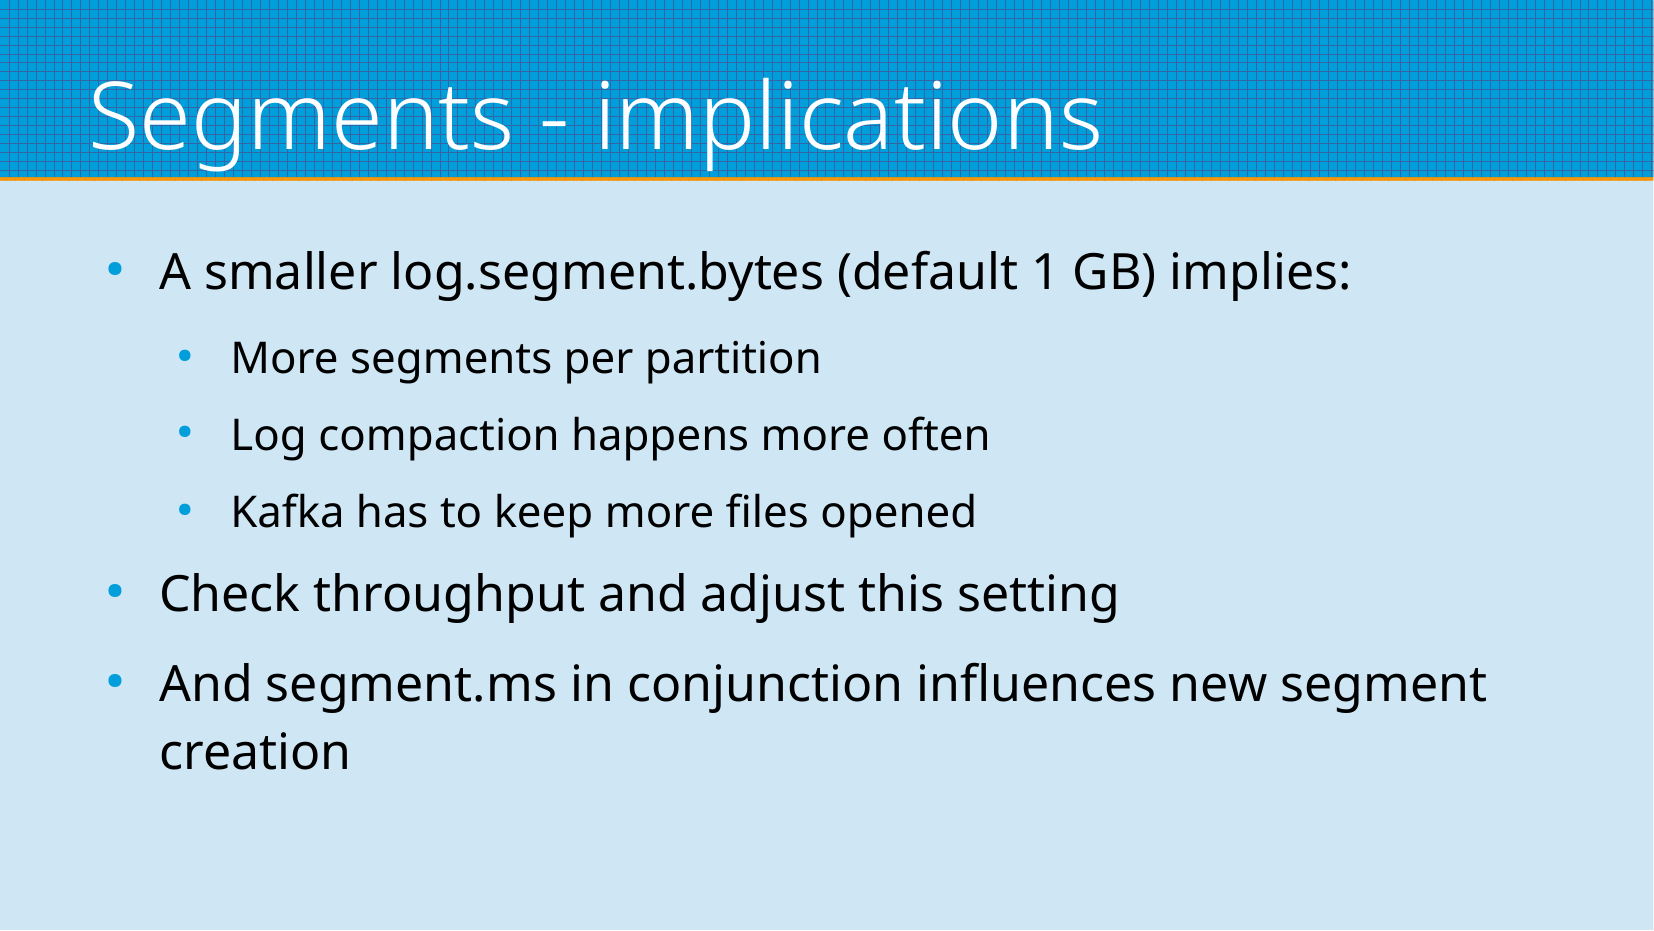

# Segments - implications
A smaller log.segment.bytes (default 1 GB) implies:
More segments per partition
Log compaction happens more often
Kafka has to keep more files opened
Check throughput and adjust this setting
And segment.ms in conjunction influences new segment creation